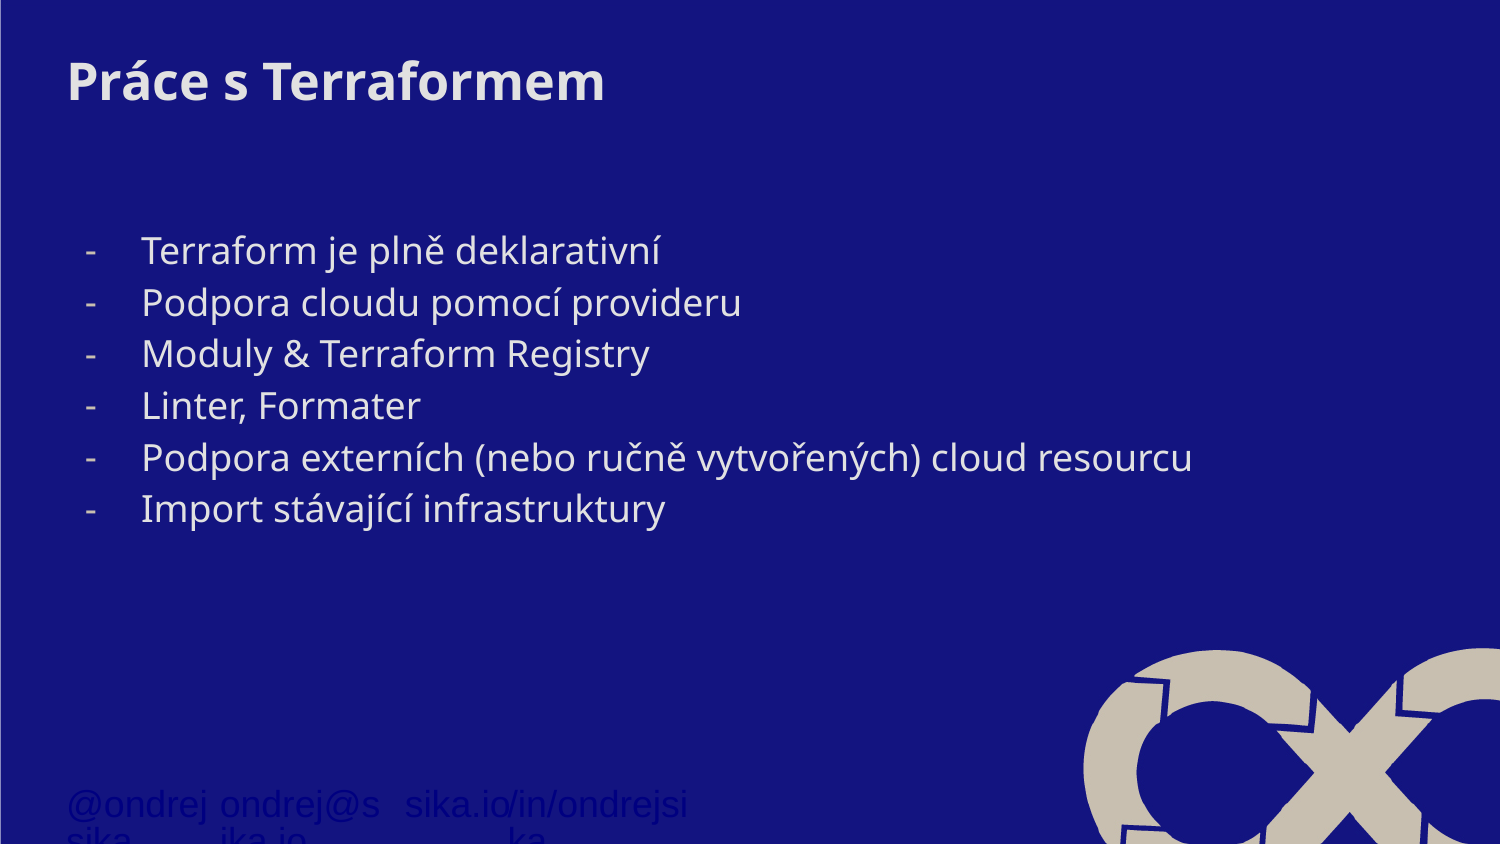

# Práce s Terraformem
Terraform je plně deklarativní
Podpora cloudu pomocí provideru
Moduly & Terraform Registry
Linter, Formater
Podpora externích (nebo ručně vytvořených) cloud resourcu
Import stávající infrastruktury